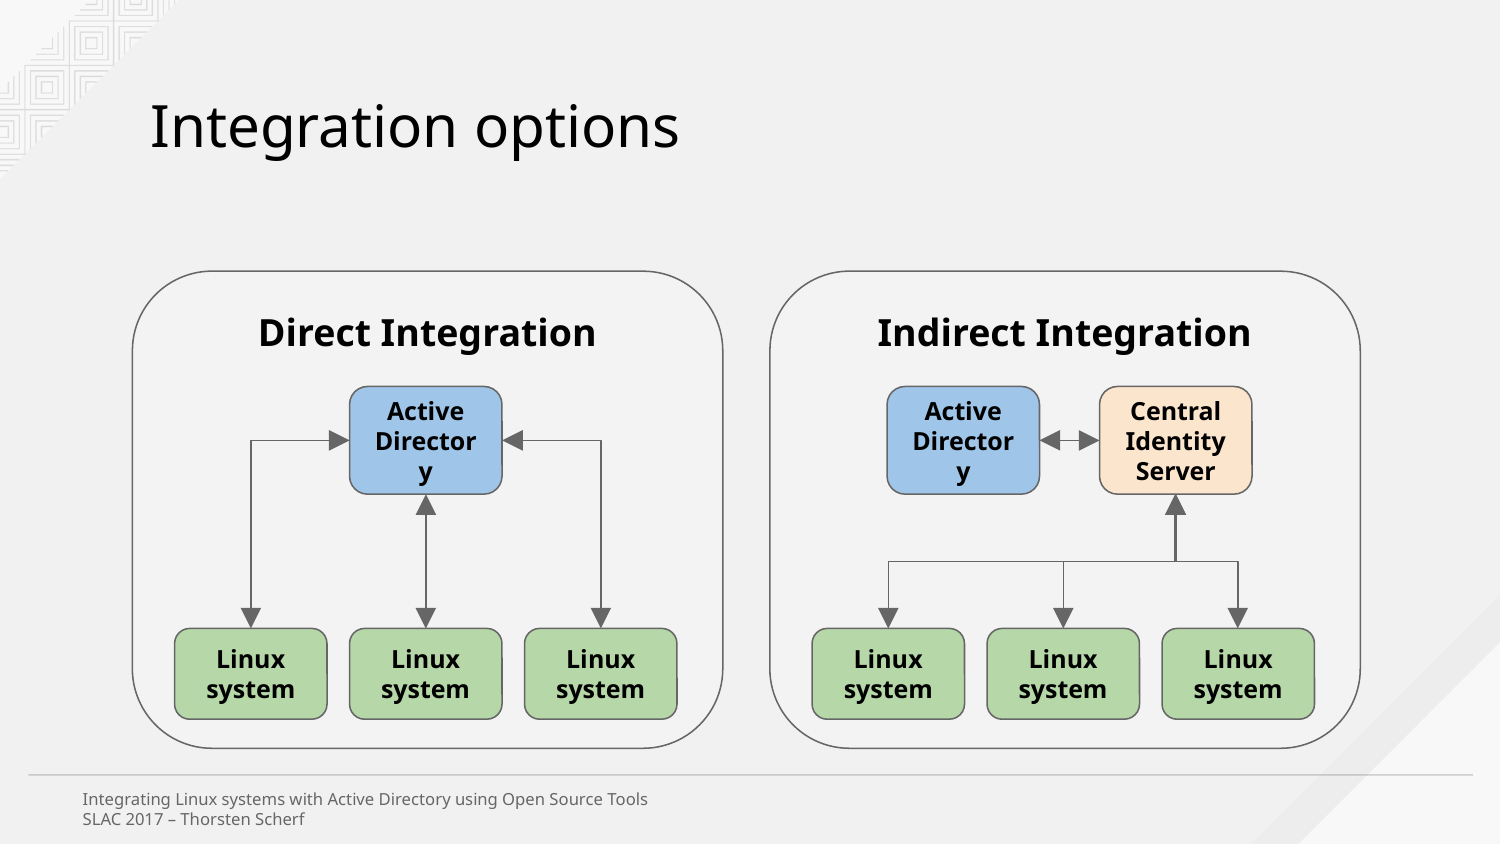

# Integration options
Direct Integration
Indirect Integration
Active Directory
Active Directory
Central Identity Server
Linux system
Linux system
Linux system
Linux system
Linux system
Linux system